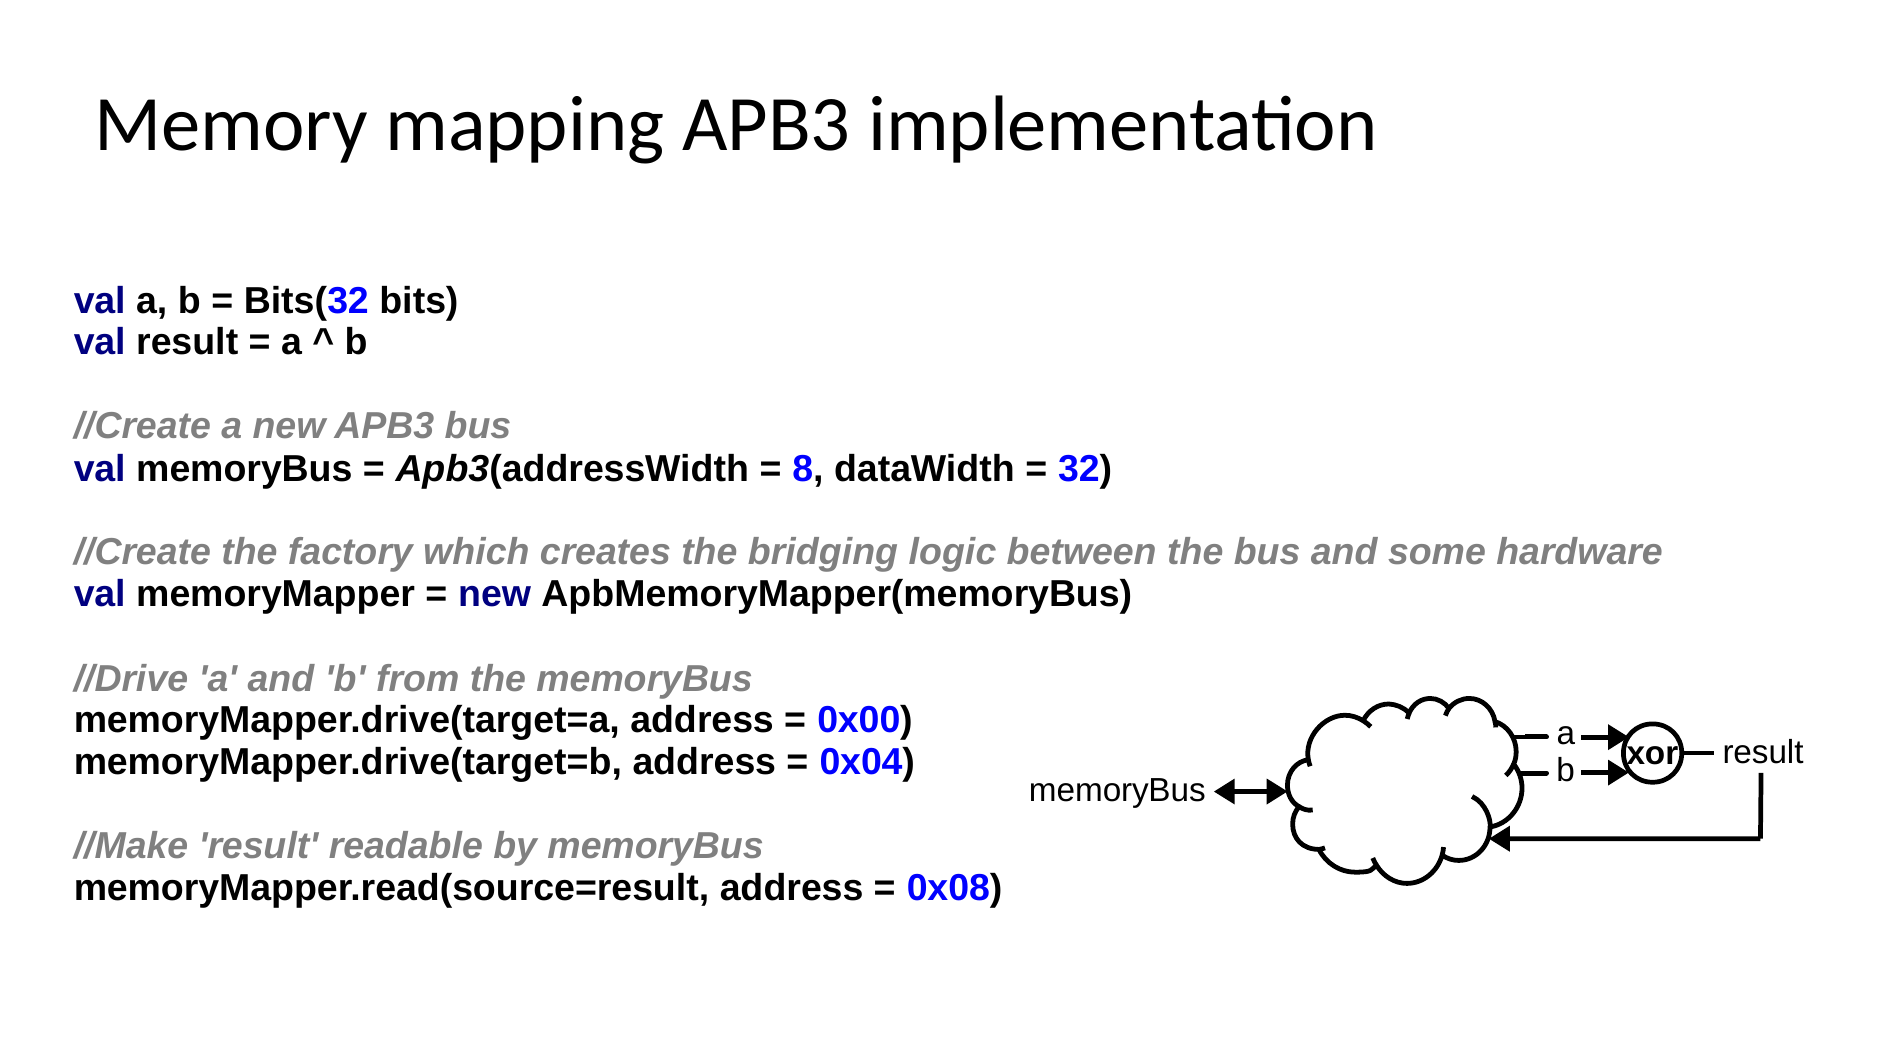

# Memory mapping APB3 implementation
val a, b = Bits(32 bits)
val result = a ^ b
//Create a new APB3 bus
val memoryBus = Apb3(addressWidth = 8, dataWidth = 32)
//Create the factory which creates the bridging logic between the bus and some hardware
val memoryMapper = new ApbMemoryMapper(memoryBus)
//Drive 'a' and 'b' from the memoryBus
memoryMapper.drive(target=a, address = 0x00)
memoryMapper.drive(target=b, address = 0x04)
//Make 'result' readable by memoryBus
memoryMapper.read(source=result, address = 0x08)